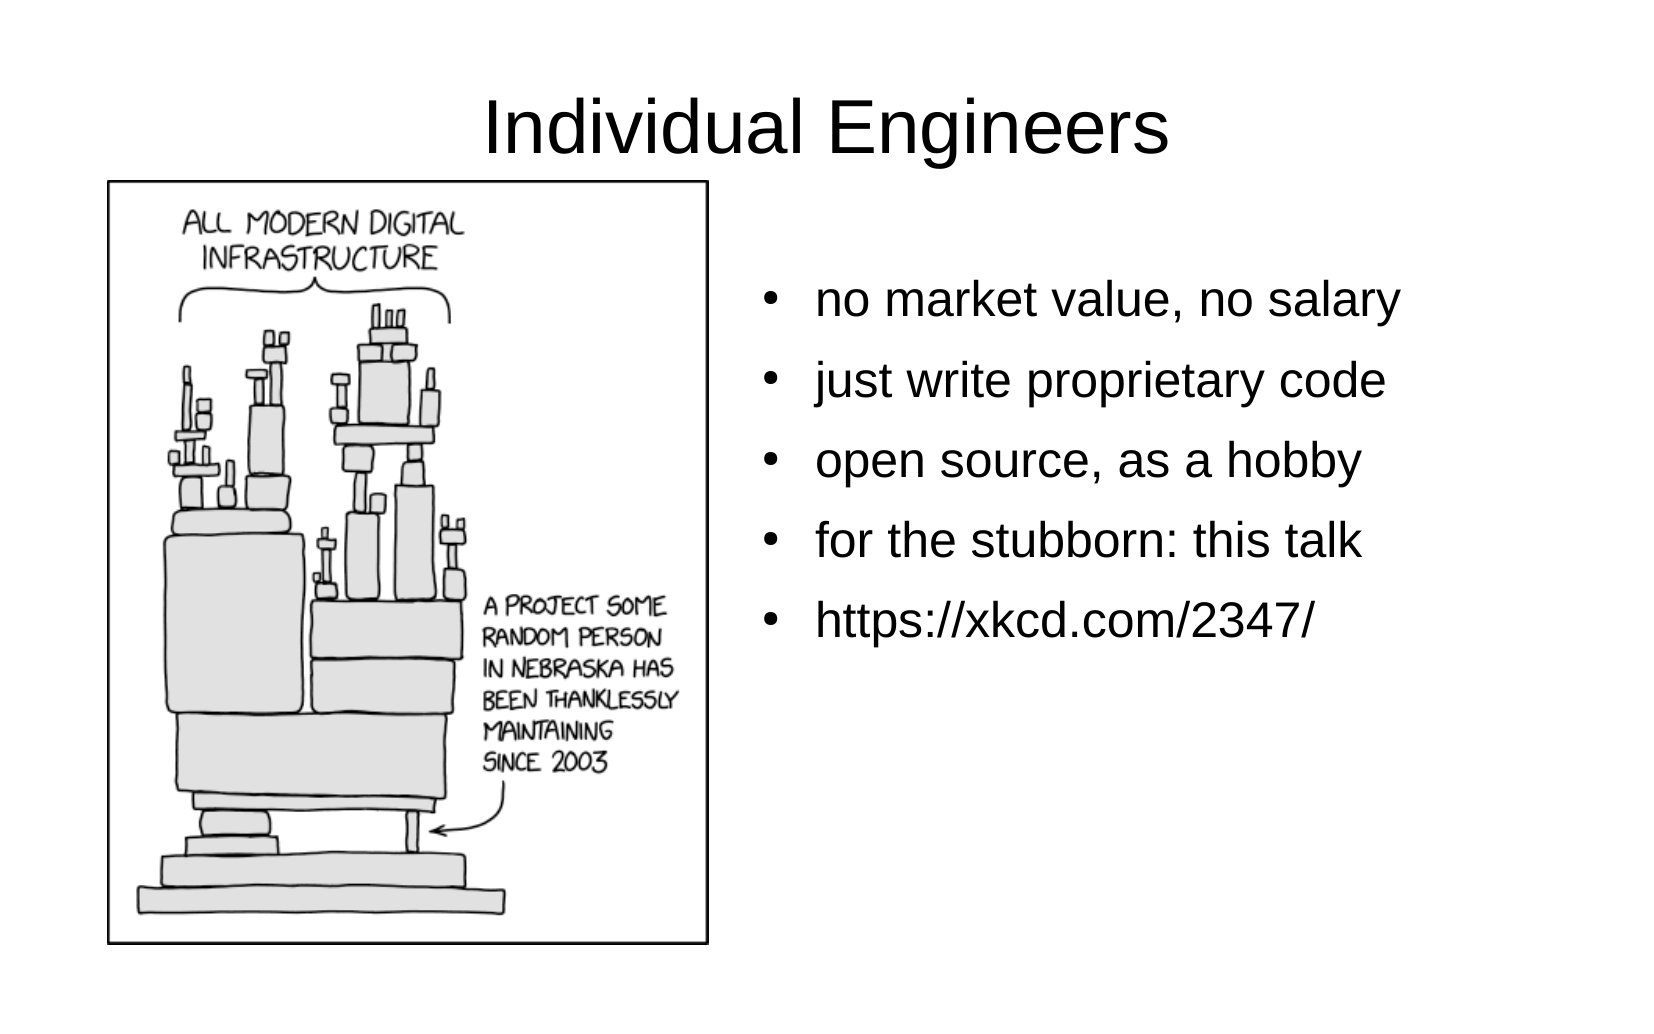

# Individual Engineers
no market value, no salary
just write proprietary code
open source, as a hobby
for the stubborn: this talk
https://xkcd.com/2347/